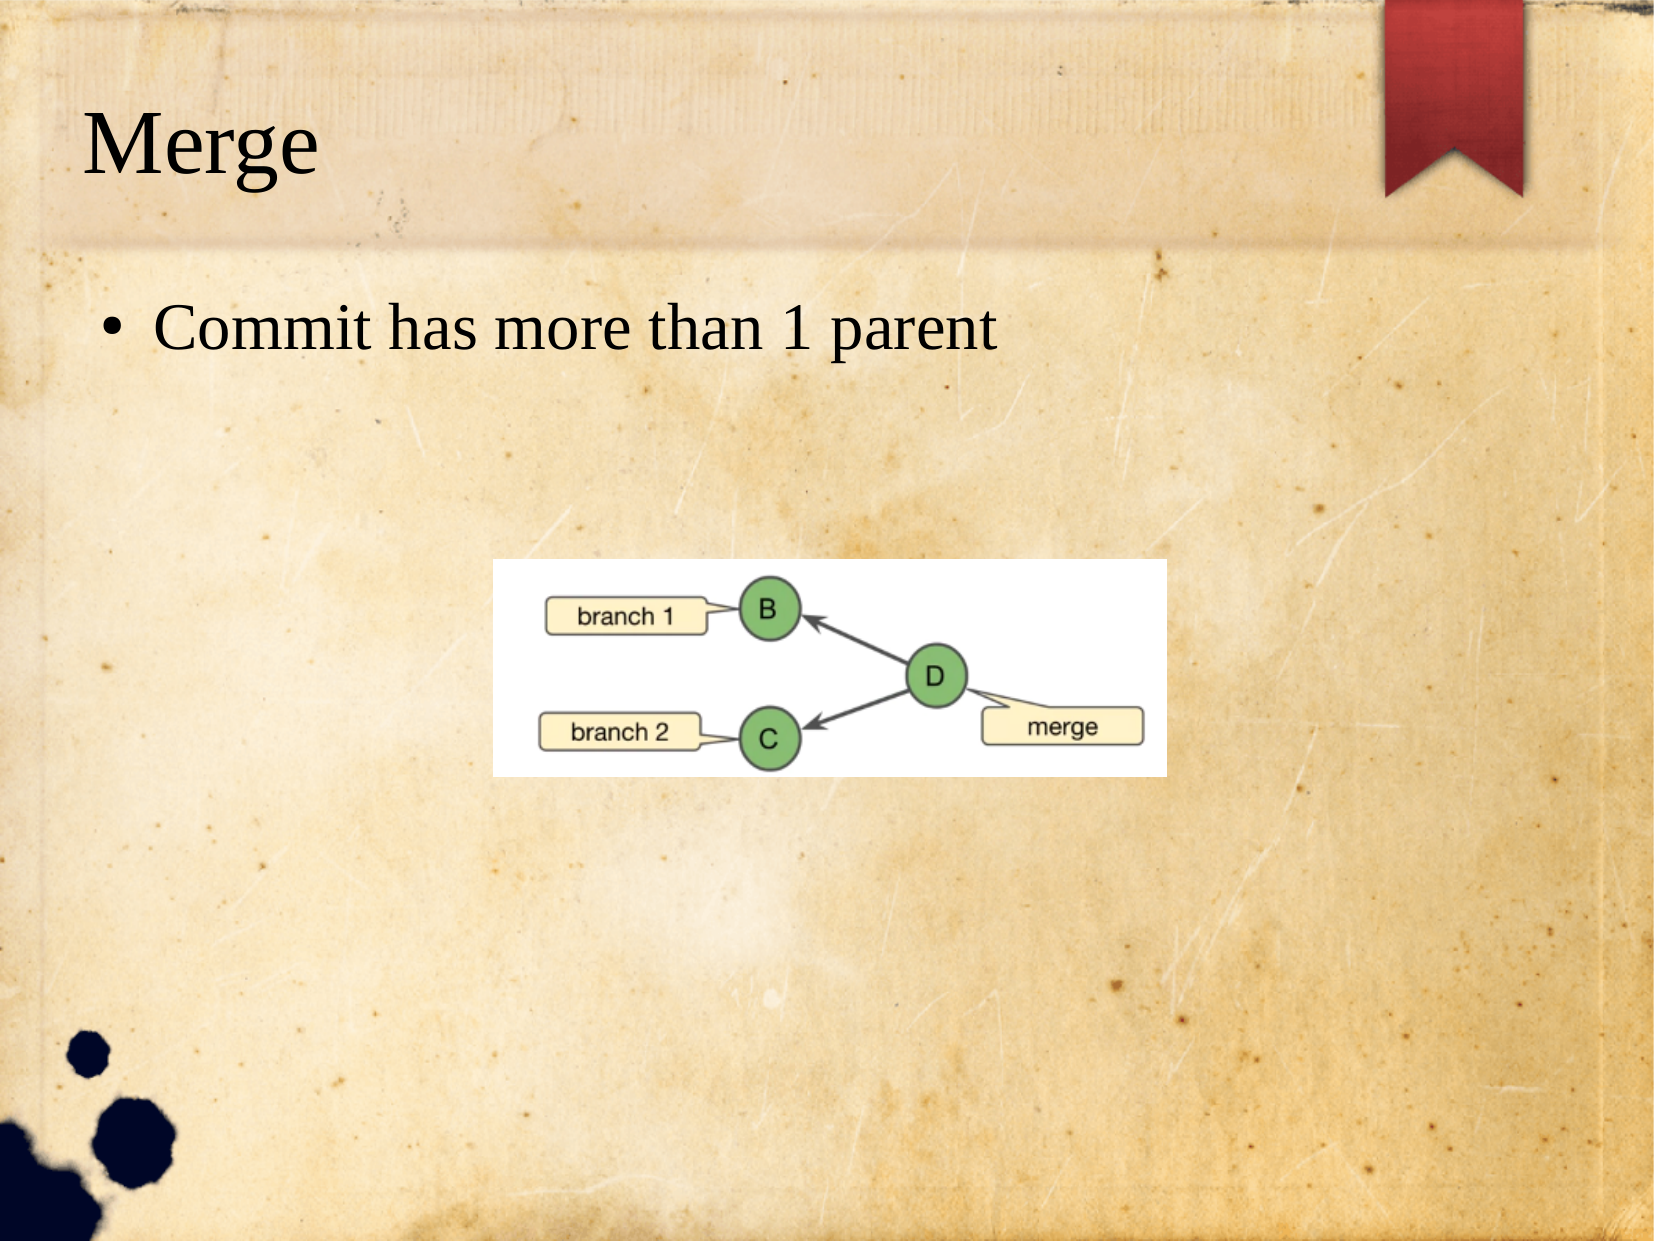

# Merge
Commit has more than 1 parent